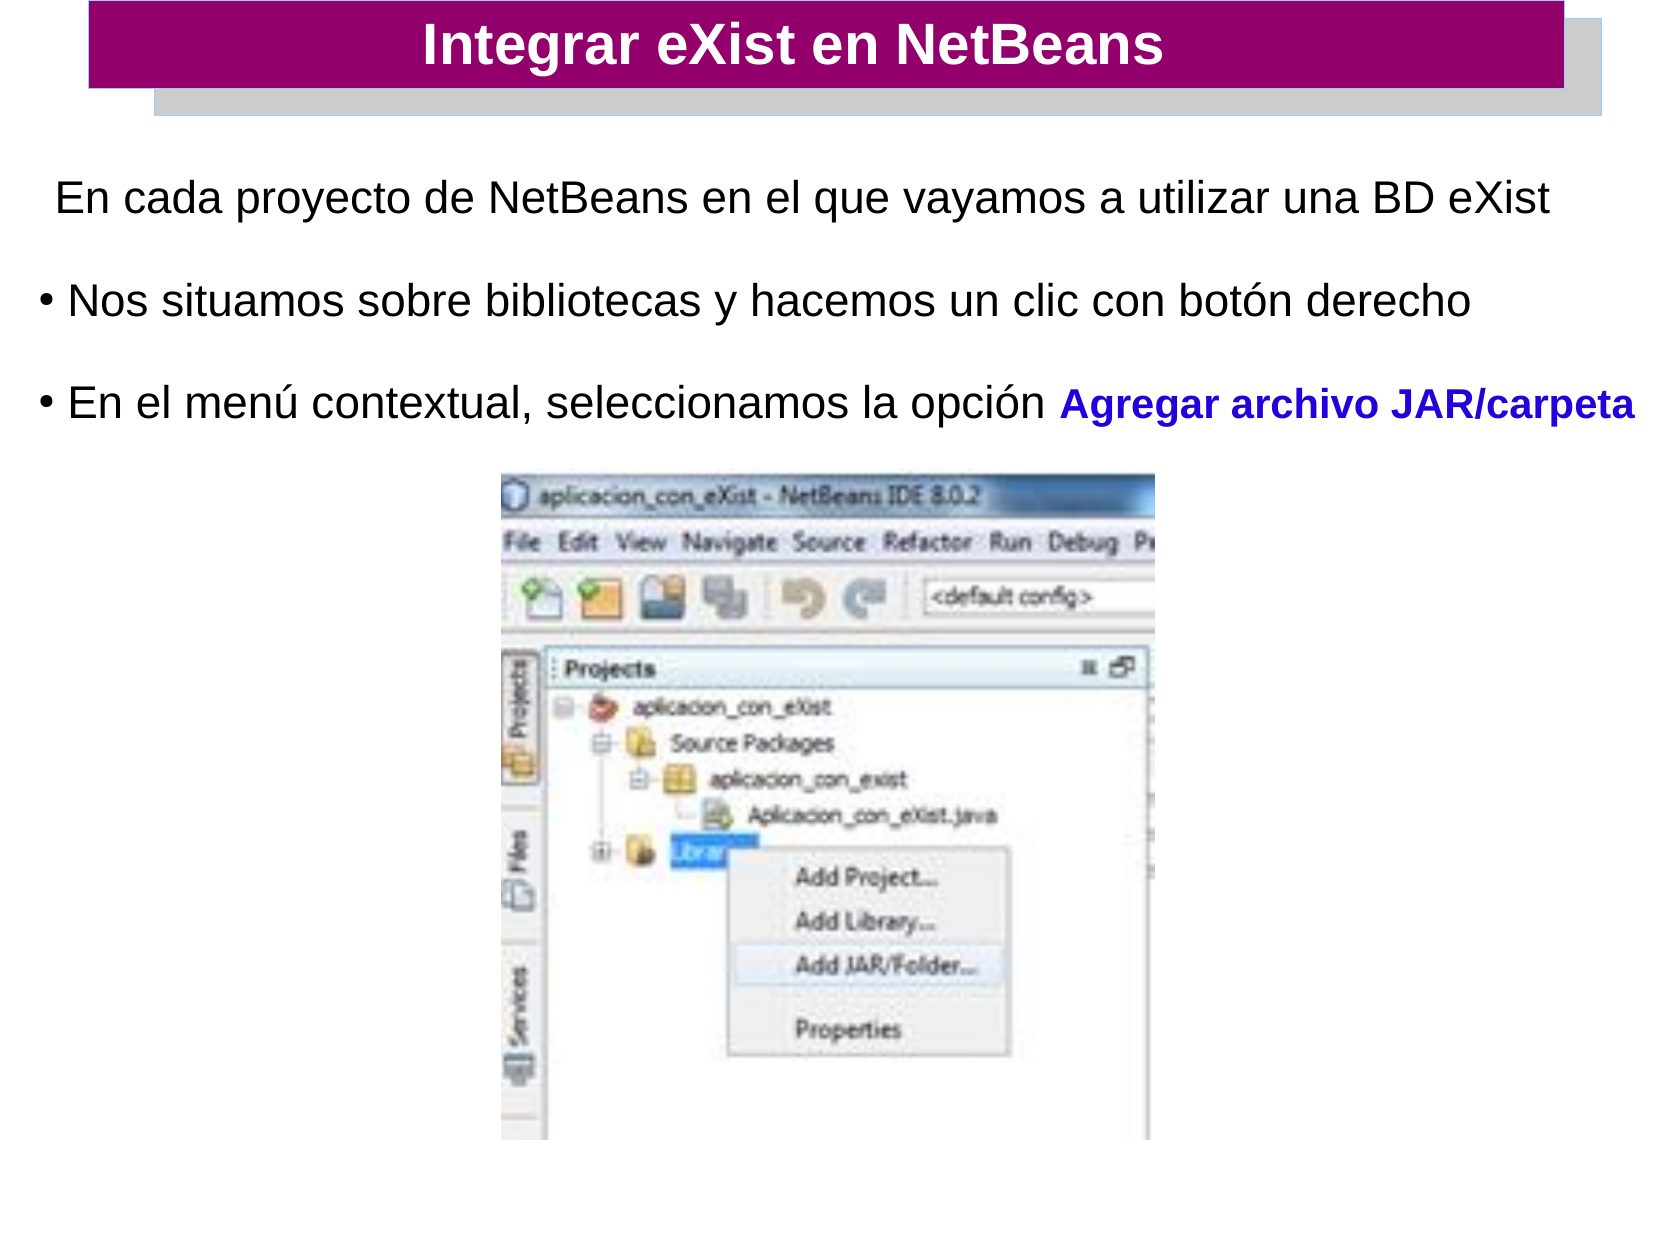

Integrar eXist en NetBeans
En cada proyecto de NetBeans en el que vayamos a utilizar una BD eXist
 Nos situamos sobre bibliotecas y hacemos un clic con botón derecho
 En el menú contextual, seleccionamos la opción Agregar archivo JAR/carpeta